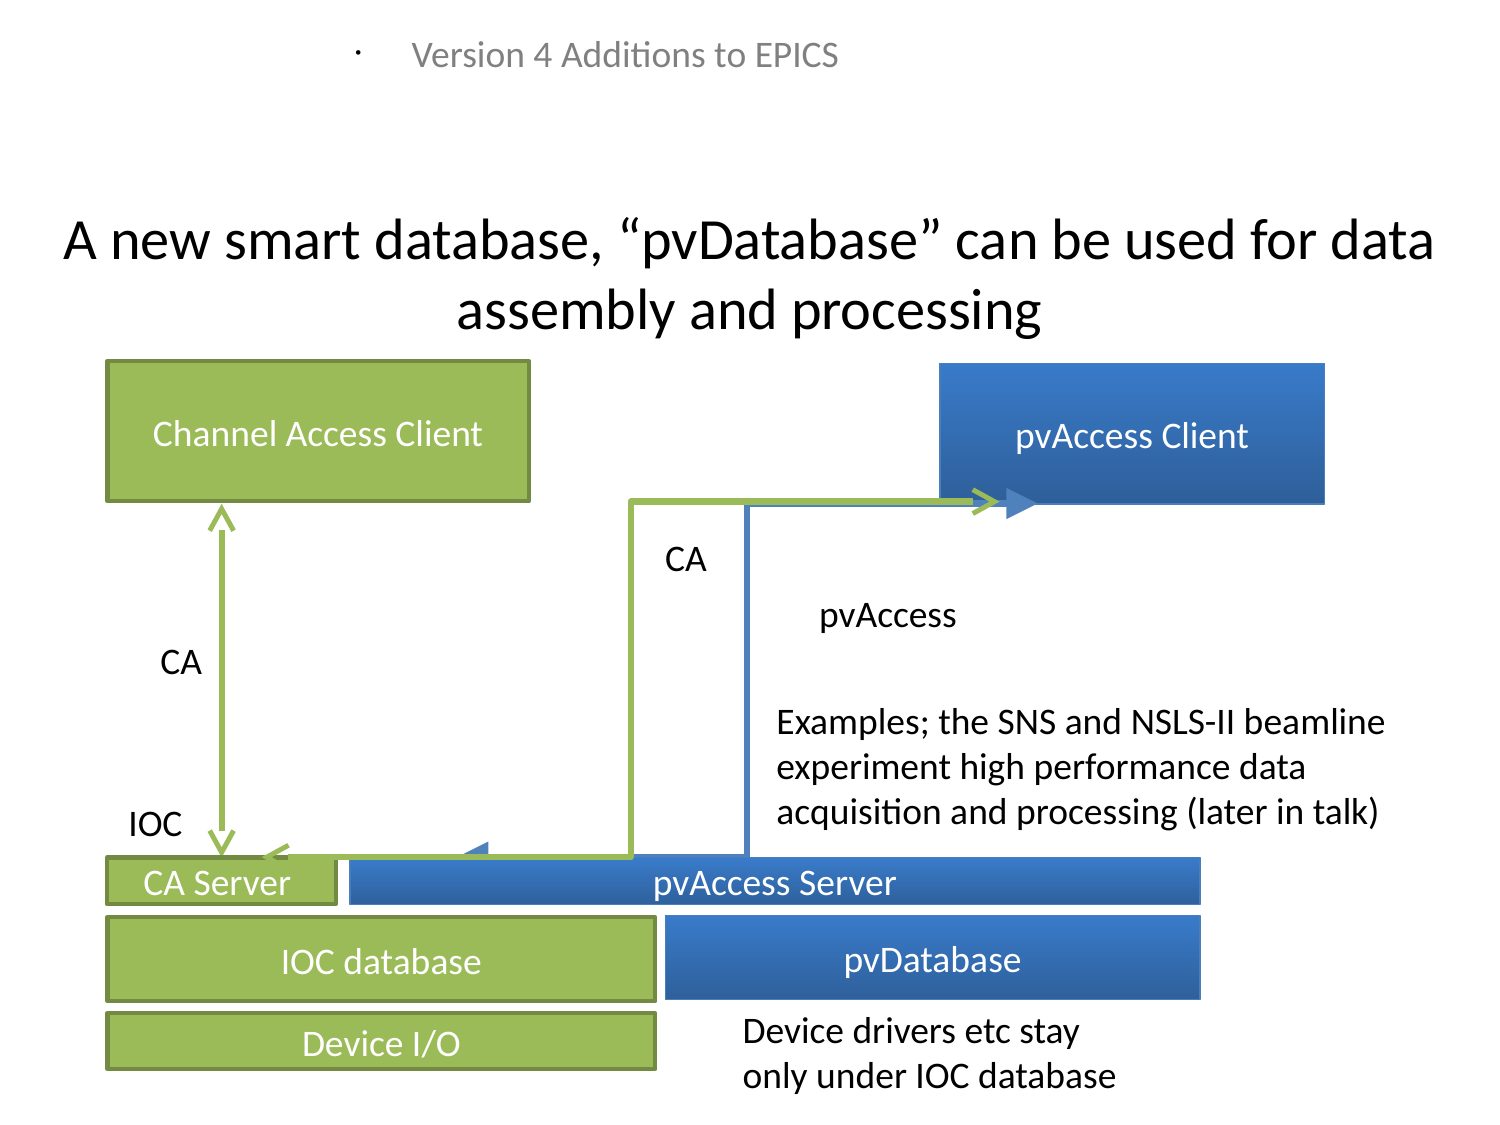

Version 4 Additions to EPICS
# EPICS Version 4	 new database
A new smart database, “pvDatabase” can be used for data assembly and processing
Channel Access Client
pvAccess Client
CA
pvAccess
CA
Examples; the SNS and NSLS-II beamline
experiment high performance data acquisition and processing (later in talk)
IOC
CA Server
pvAccess Server
pvDatabase
IOC database
Device drivers etc stay
only under IOC database
Device I/O